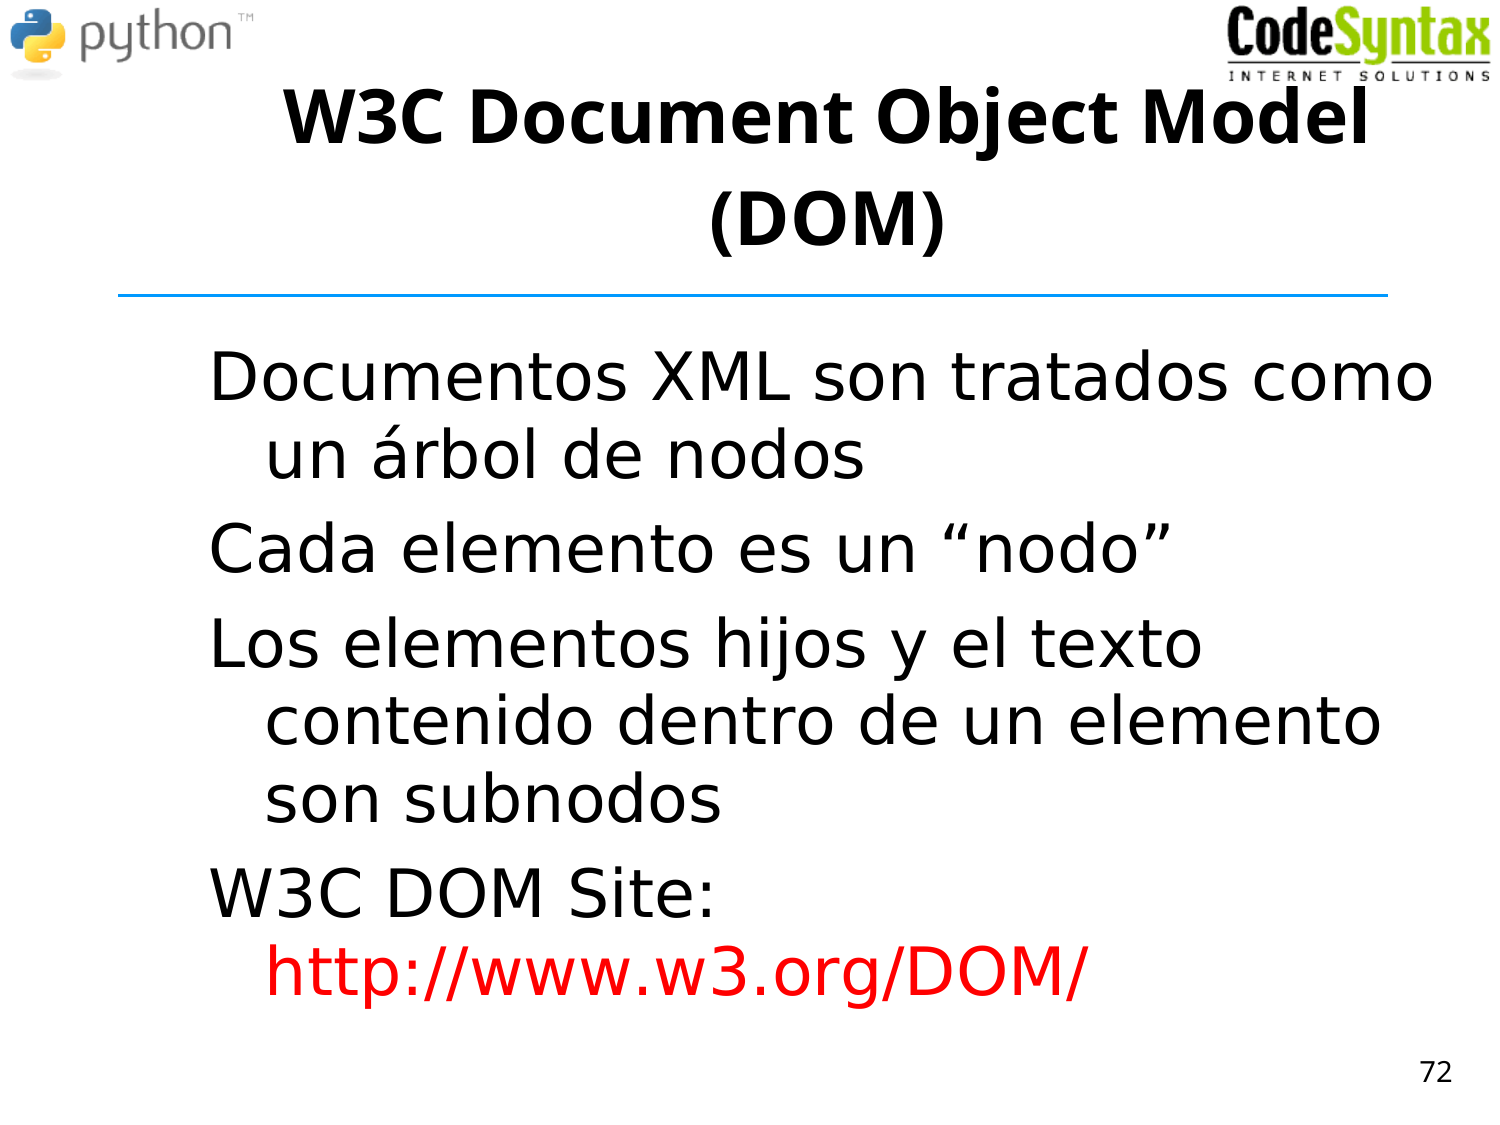

# W3C Document Object Model (DOM)
Documentos XML son tratados como un árbol de nodos
Cada elemento es un “nodo”
Los elementos hijos y el texto contenido dentro de un elemento son subnodos
W3C DOM Site: http://www.w3.org/DOM/
72